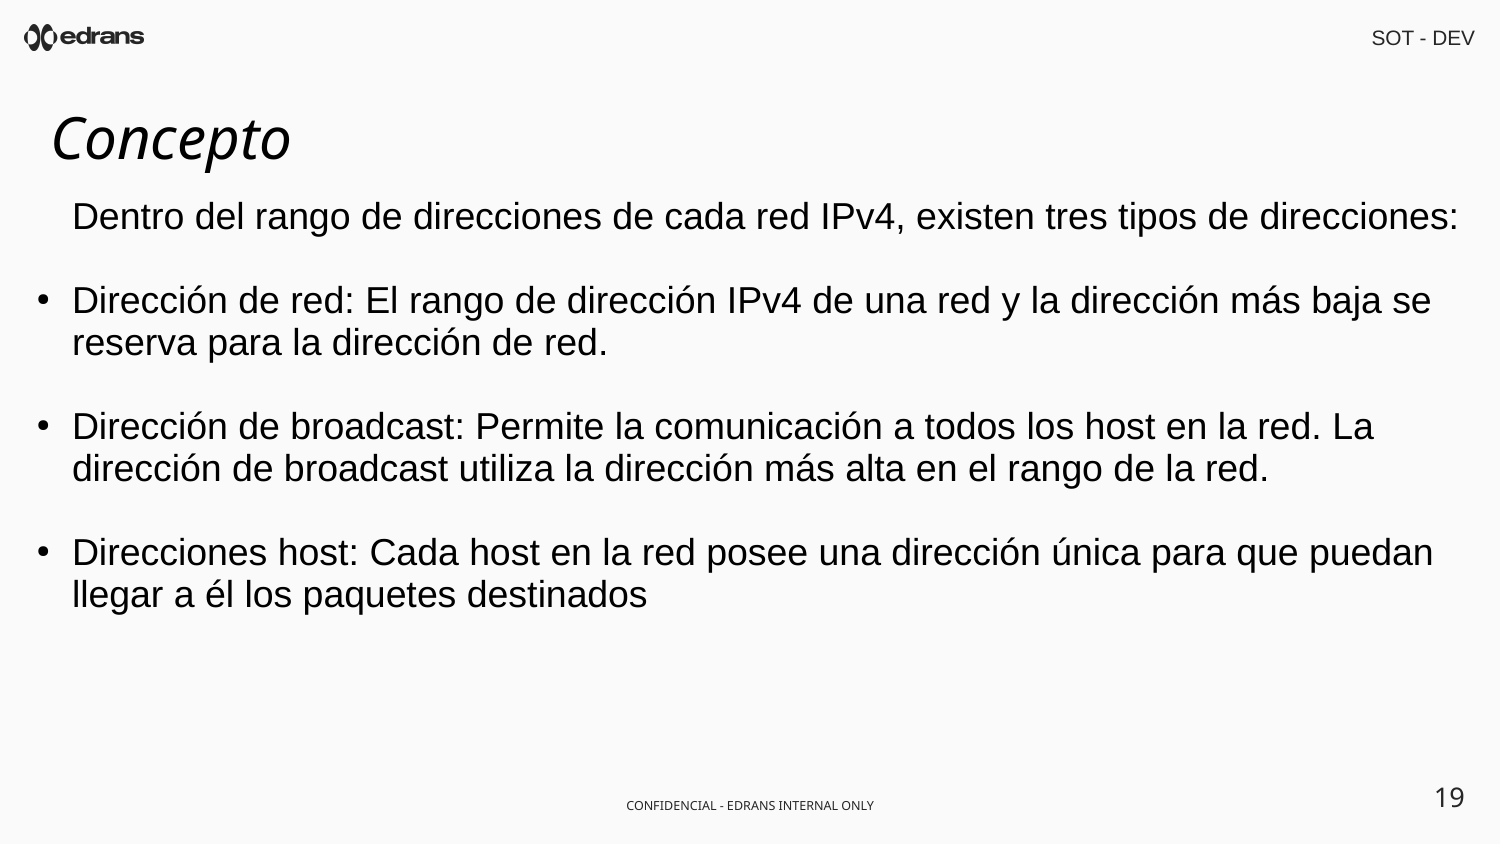

SOT - DEV
Concepto
Dentro del rango de direcciones de cada red IPv4, existen tres tipos de direcciones:
Dirección de red: El rango de dirección IPv4 de una red y la dirección más baja se reserva para la dirección de red.
Dirección de broadcast: Permite la comunicación a todos los host en la red. La dirección de broadcast utiliza la dirección más alta en el rango de la red.
Direcciones host: Cada host en la red posee una dirección única para que puedan llegar a él los paquetes destinados
CONFIDENCIAL - EDRANS INTERNAL ONLY